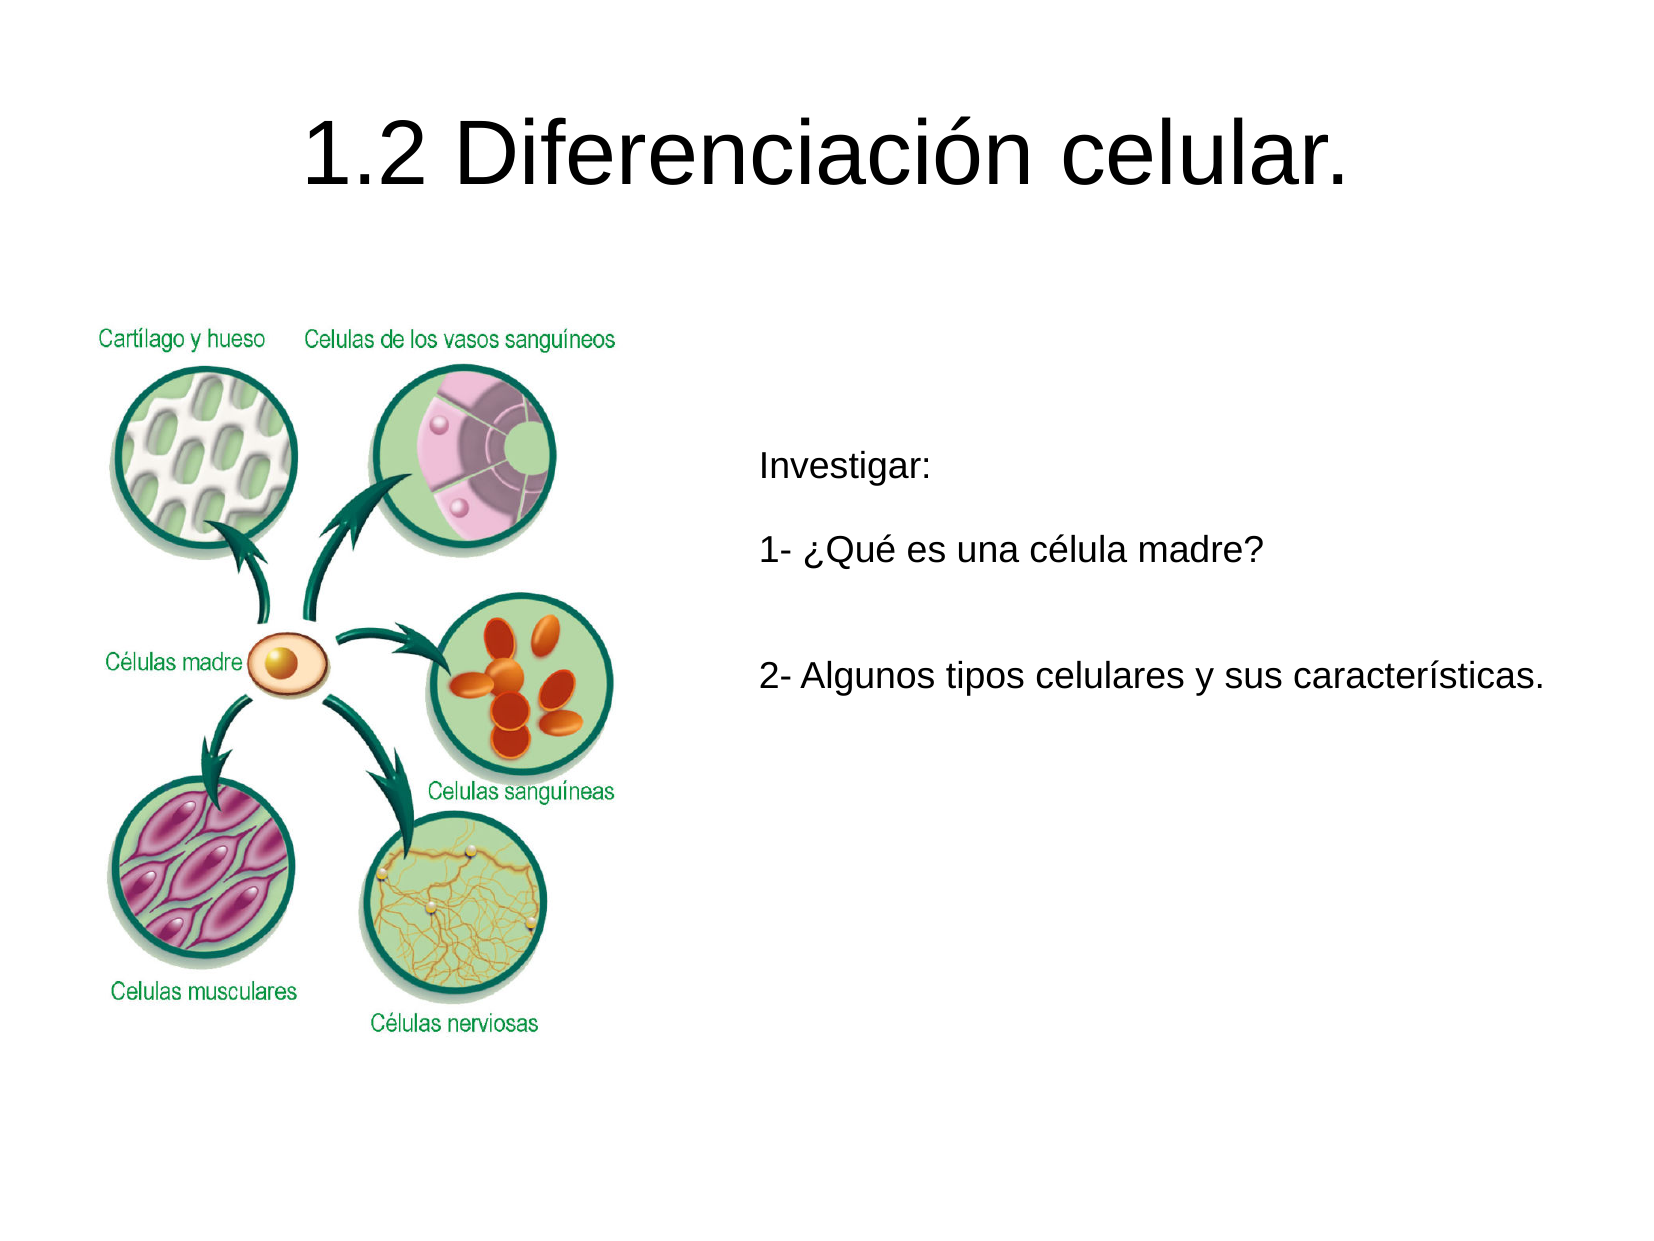

# 1.2 Diferenciación celular.
Investigar:
1- ¿Qué es una célula madre?
2- Algunos tipos celulares y sus características.